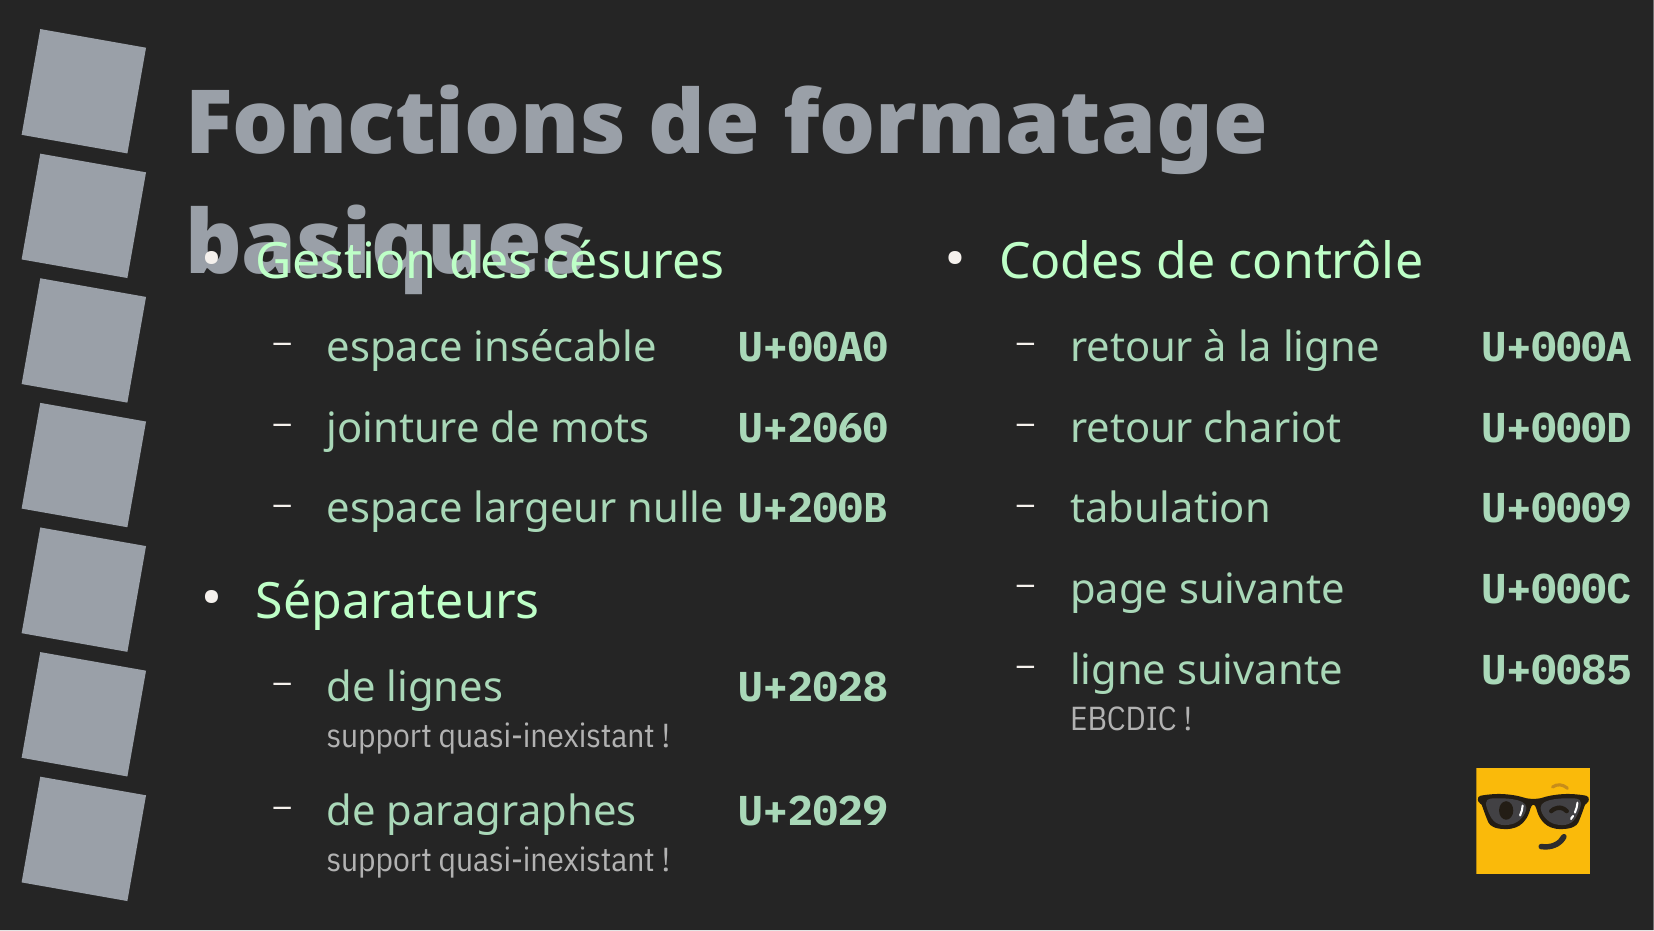

# Fonctions de formatage basiques
Gestion des césures
espace insécable	U+00A0
jointure de mots	U+2060
espace largeur nulle	U+200B
Séparateurs
de lignes	U+2028
support quasi-inexistant !
de paragraphes	U+2029
support quasi-inexistant !
Codes de contrôle
retour à la ligne	U+000A
retour chariot	U+000D
tabulation	U+0009
page suivante	U+000C
ligne suivante	U+0085
EBCDIC !